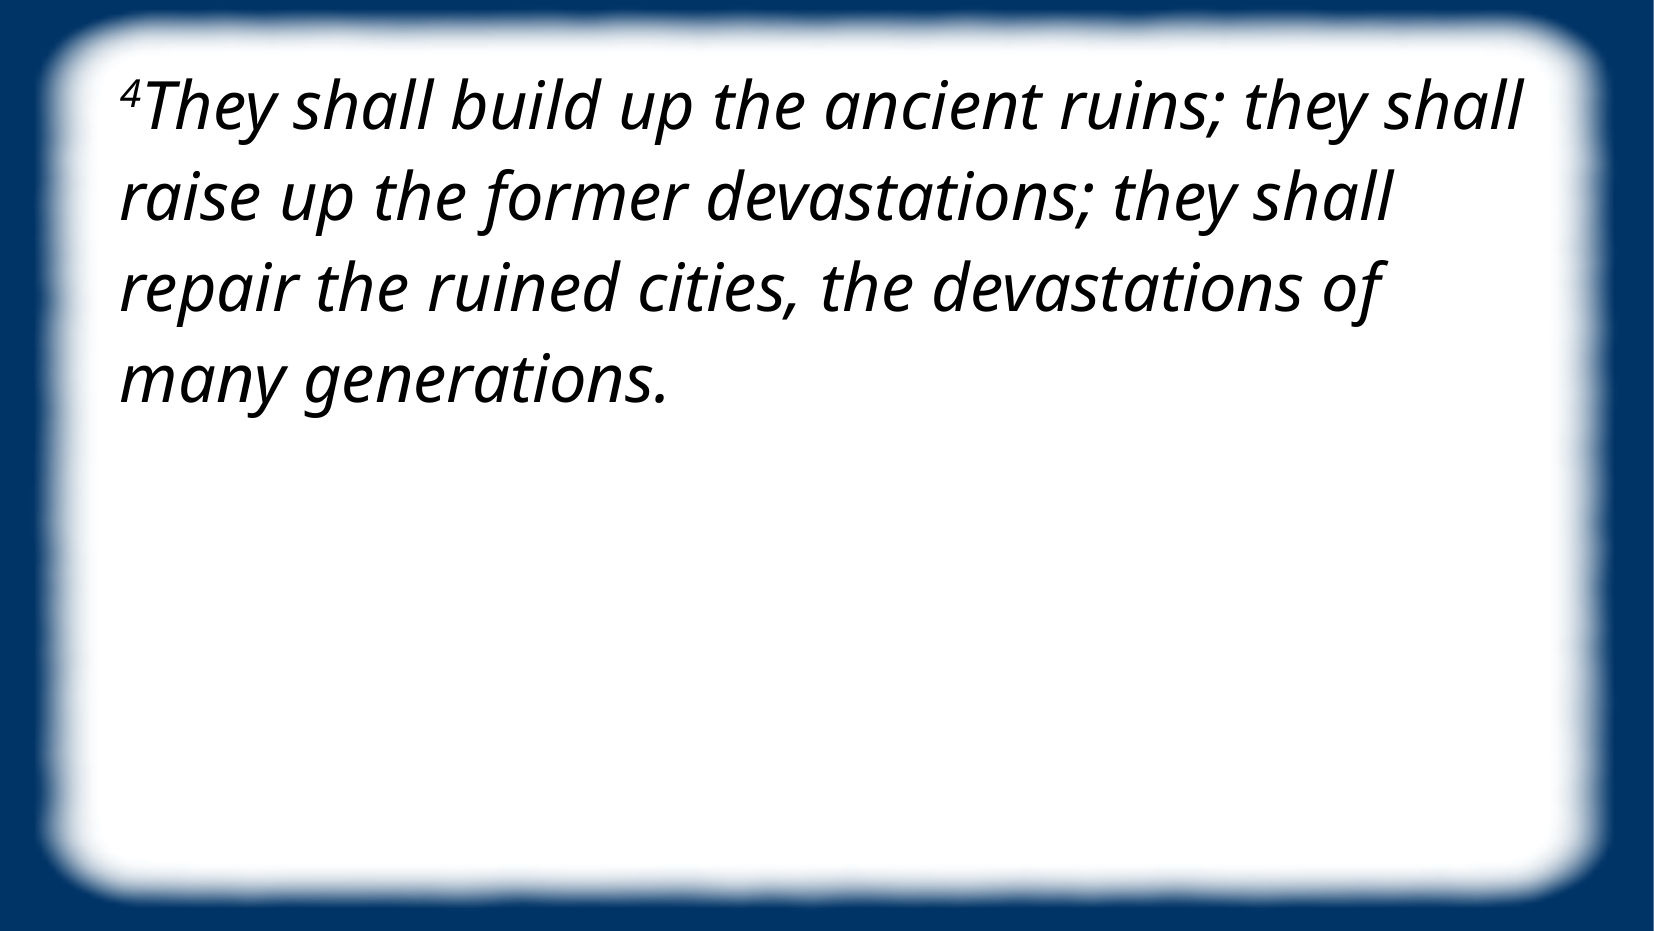

4They shall build up the ancient ruins; they shall raise up the former devastations; they shall repair the ruined cities, the devastations of many generations.